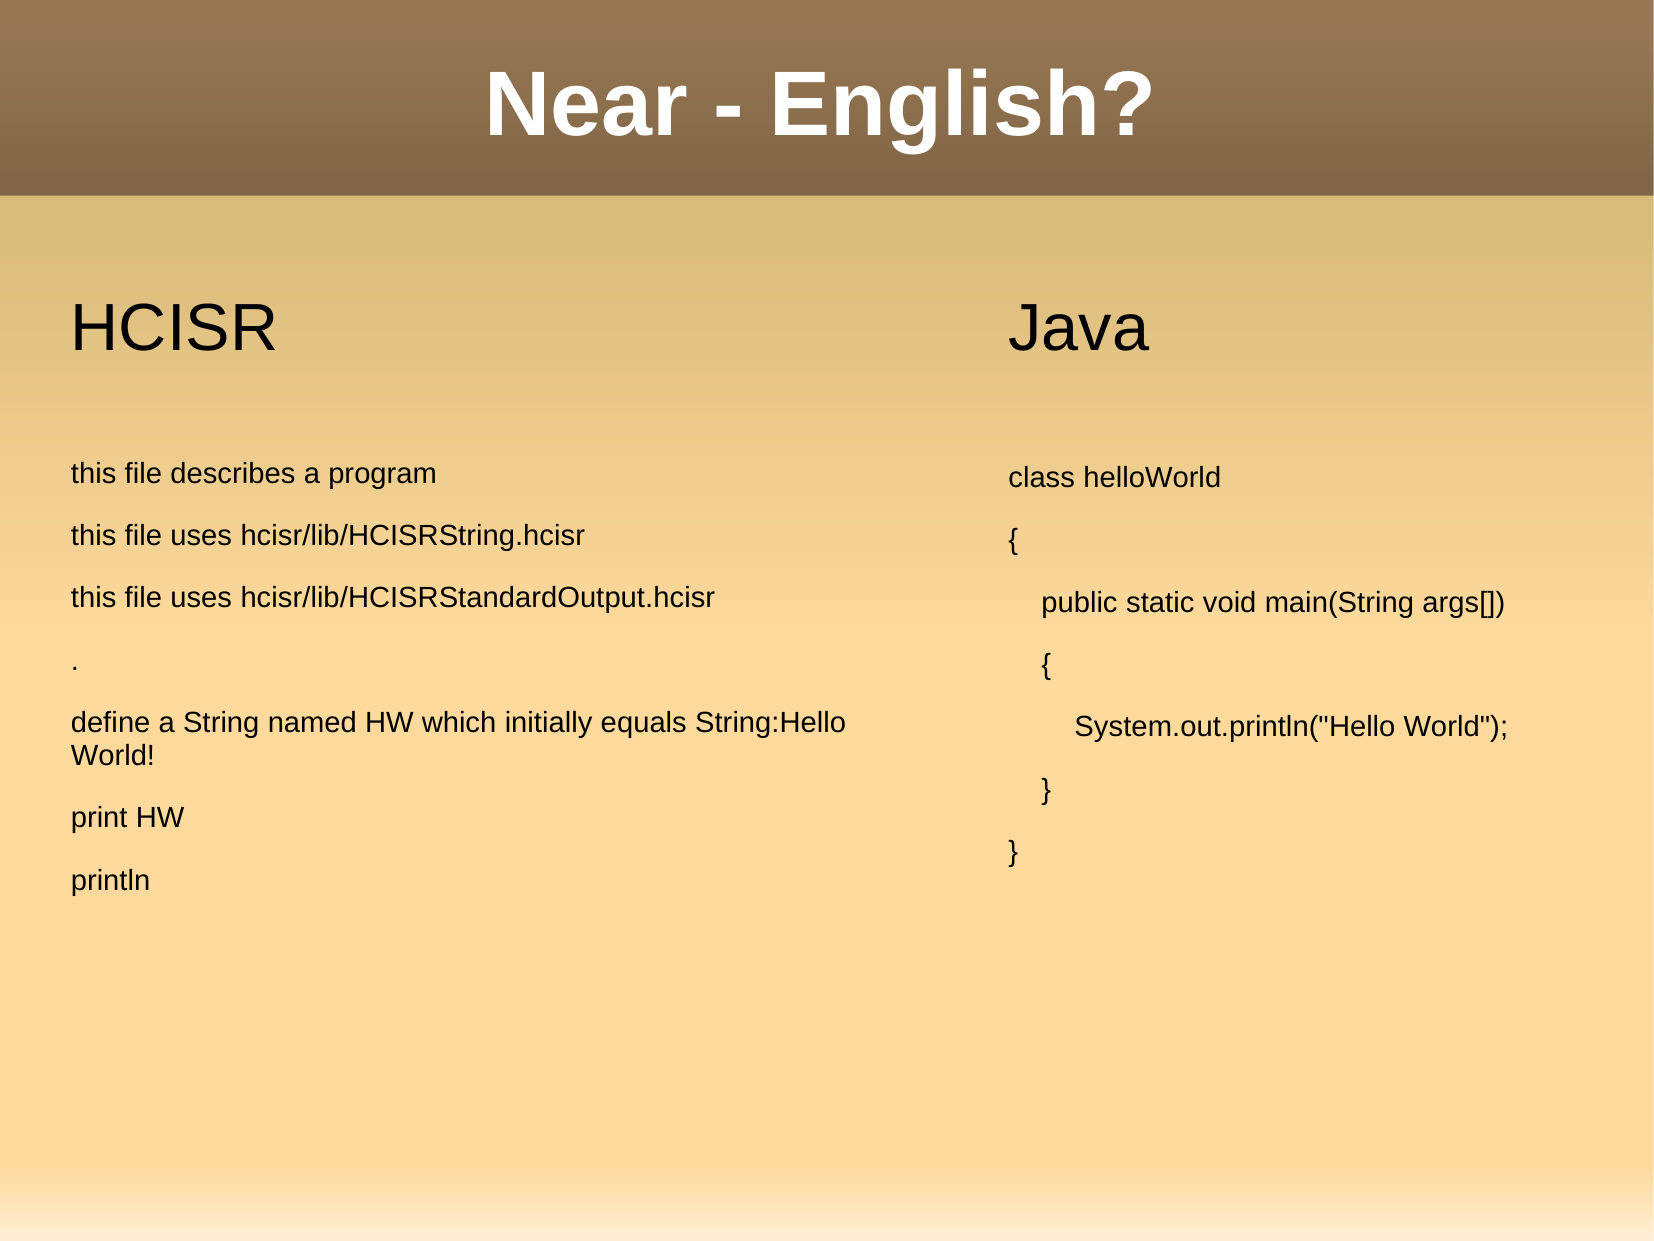

# Near - English?
HCISR
this file describes a program
this file uses hcisr/lib/HCISRString.hcisr
this file uses hcisr/lib/HCISRStandardOutput.hcisr
.
define a String named HW which initially equals String:Hello World!
print HW
println
Java
class helloWorld
{
 public static void main(String args[])
 {
 System.out.println("Hello World");
 }
}